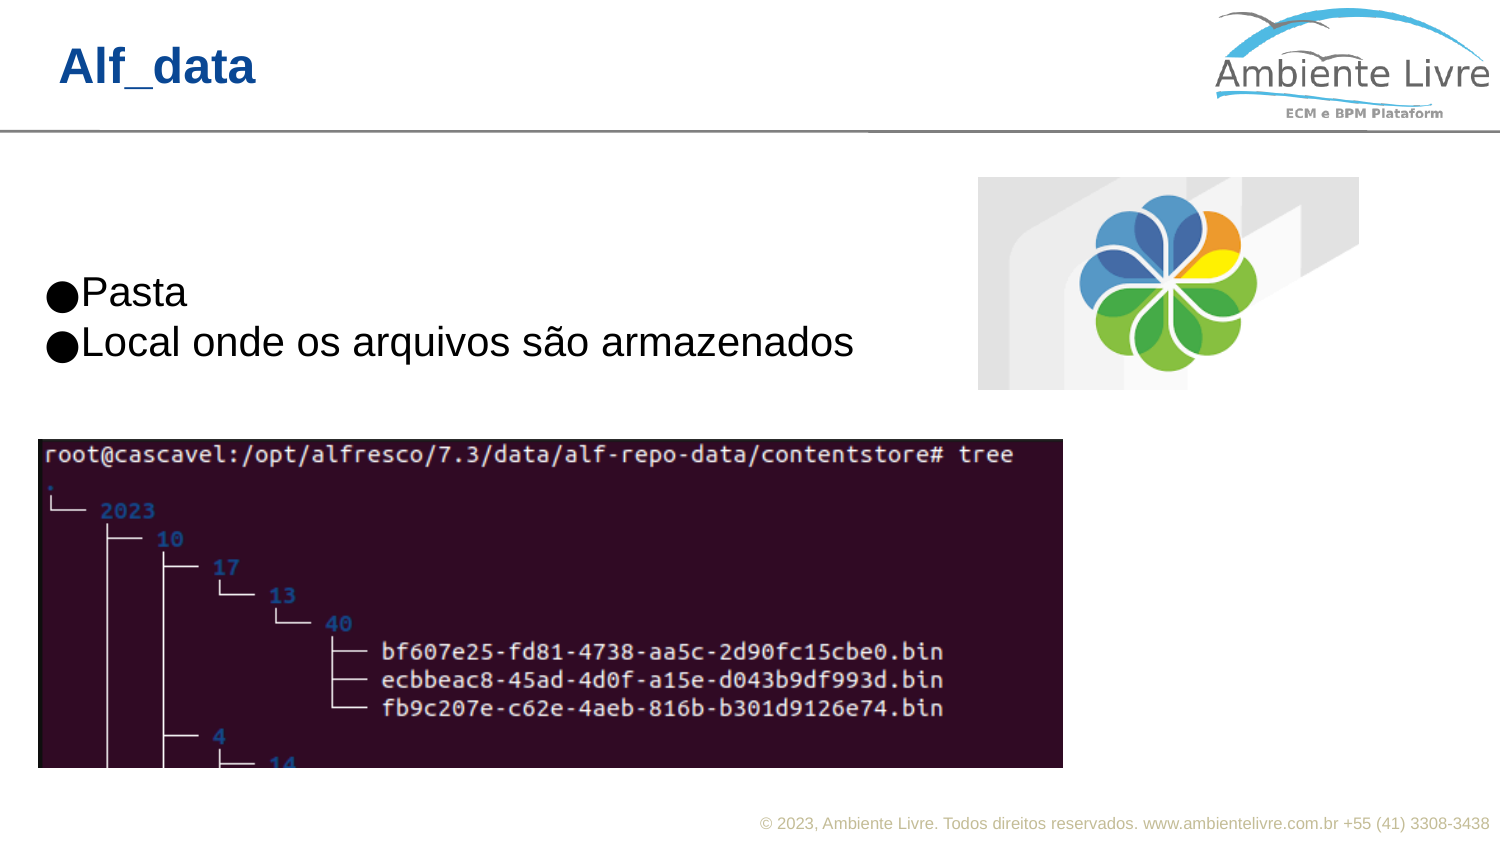

Alf_data
Pasta
Local onde os arquivos são armazenados